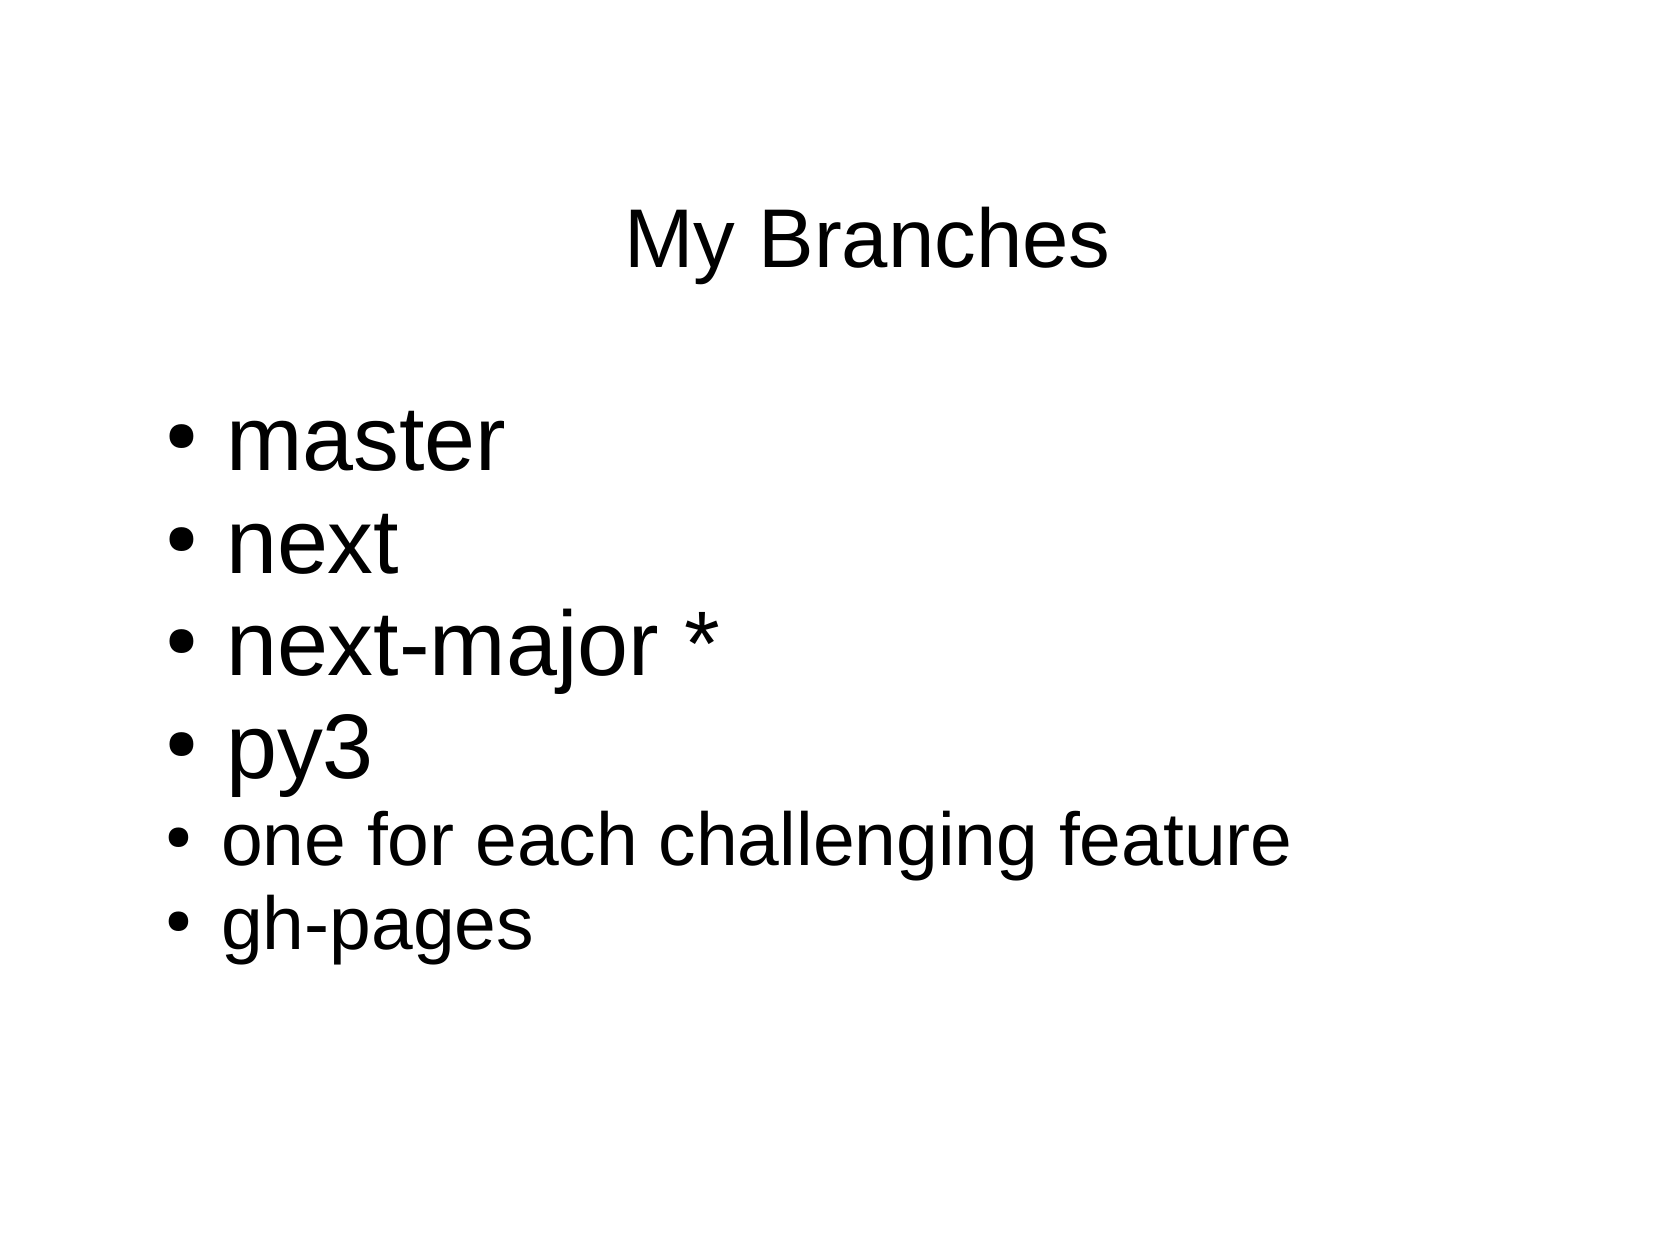

# My Branches
 master
 next
 next-major *
 py3
 one for each challenging feature
 gh-pages